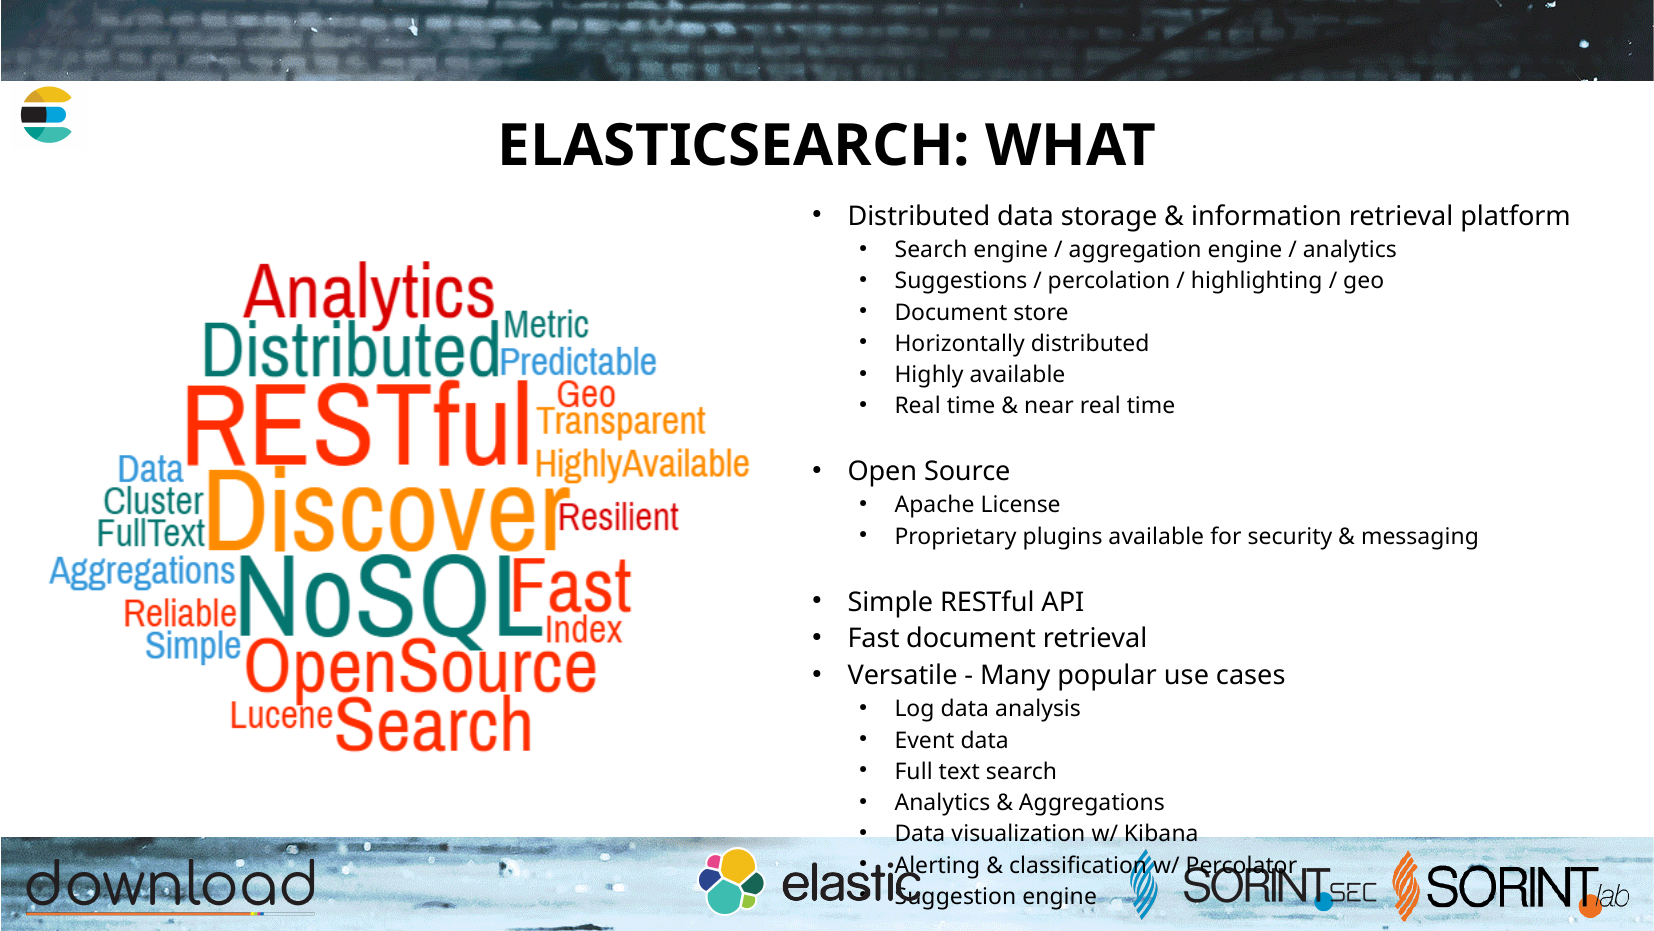

# ELASTICSEARCH: WHAT
Distributed data storage & information retrieval platform
Search engine / aggregation engine / analytics
Suggestions / percolation / highlighting / geo
Document store
Horizontally distributed
Highly available
Real time & near real time
Open Source
Apache License
Proprietary plugins available for security & messaging
Simple RESTful API
Fast document retrieval
Versatile - Many popular use cases
Log data analysis
Event data
Full text search
Analytics & Aggregations
Data visualization w/ Kibana
Alerting & classification w/ Percolator
Suggestion engine